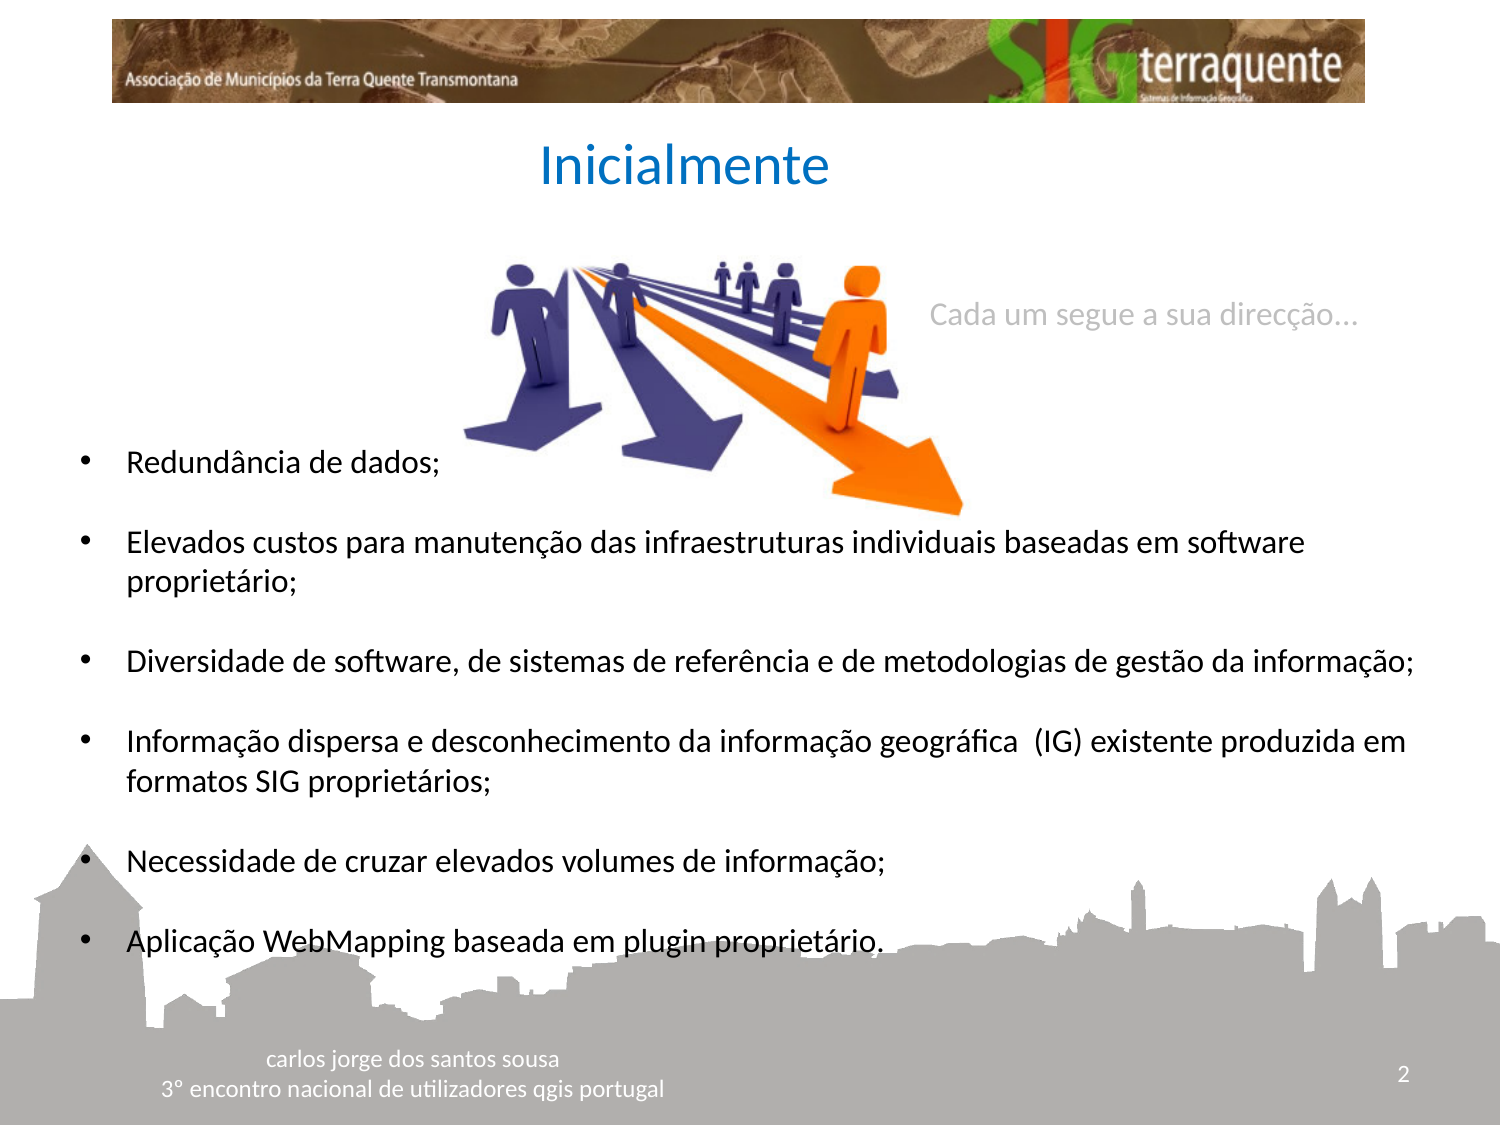

# Inicialmente
Cada um segue a sua direcção...
Redundância de dados;
Elevados custos para manutenção das infraestruturas individuais baseadas em software proprietário;
Diversidade de software, de sistemas de referência e de metodologias de gestão da informação;
Informação dispersa e desconhecimento da informação geográfica (IG) existente produzida em formatos SIG proprietários;
Necessidade de cruzar elevados volumes de informação;
Aplicação WebMapping baseada em plugin proprietário.
2
carlos jorge dos santos sousa
3º encontro nacional de utilizadores qgis portugal